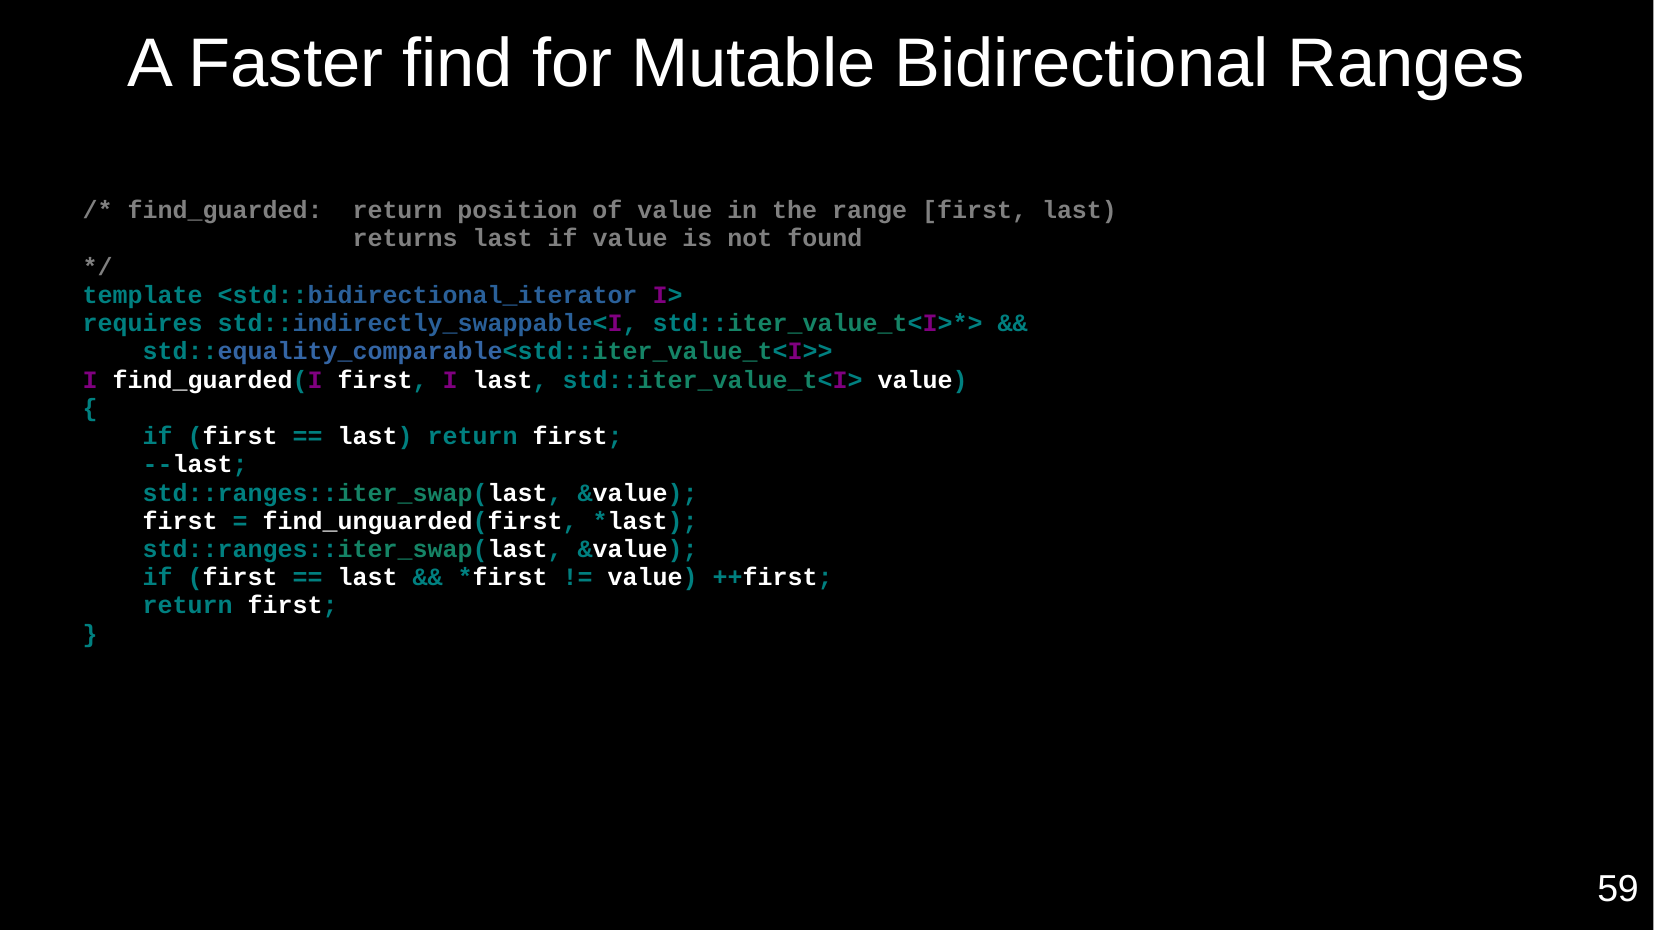

A Faster find for Mutable Bidirectional Ranges
# /* find_guarded: return position of value in the range [first, last)
 returns last if value is not found
*/
template <std::bidirectional_iterator I>
requires std::indirectly_swappable<I, std::iter_value_t<I>*> &&
 std::equality_comparable<std::iter_value_t<I>>
I find_guarded(I first, I last, std::iter_value_t<I> value)
{
 if (first == last) return first;
 --last;
 std::ranges::iter_swap(last, &value);
 first = find_unguarded(first, *last);
 std::ranges::iter_swap(last, &value);
 if (first == last && *first != value) ++first;
 return first;
}